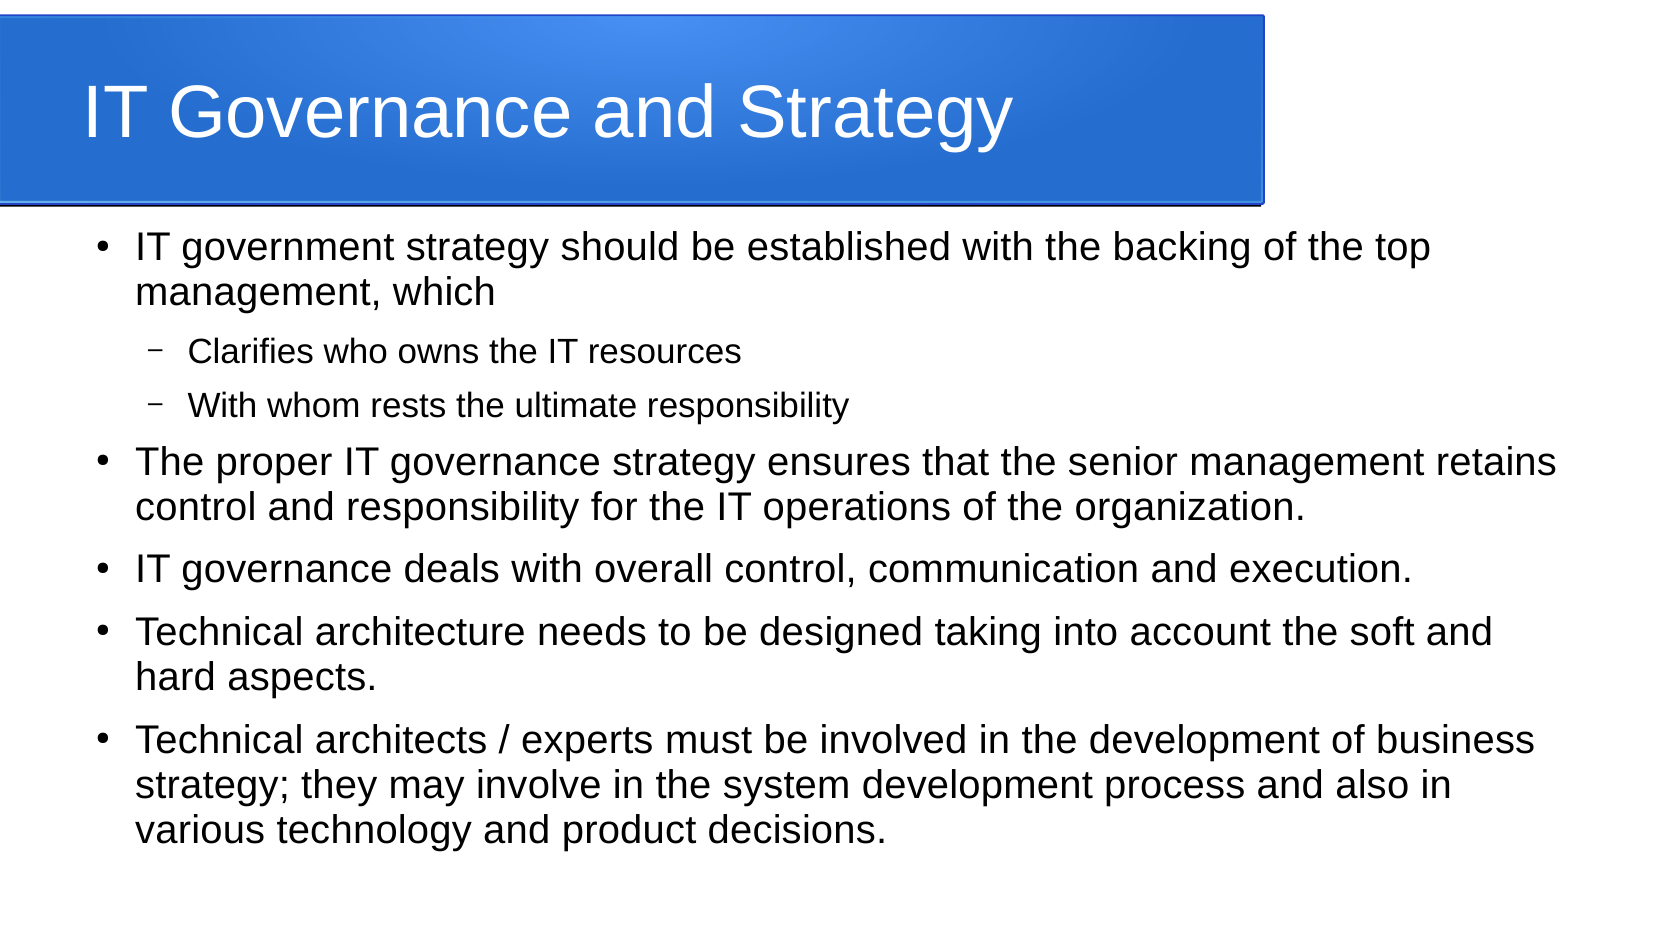

# IT Governance and Strategy
IT government strategy should be established with the backing of the top management, which
Clarifies who owns the IT resources
With whom rests the ultimate responsibility
The proper IT governance strategy ensures that the senior management retains control and responsibility for the IT operations of the organization.
IT governance deals with overall control, communication and execution.
Technical architecture needs to be designed taking into account the soft and hard aspects.
Technical architects / experts must be involved in the development of business strategy; they may involve in the system development process and also in various technology and product decisions.